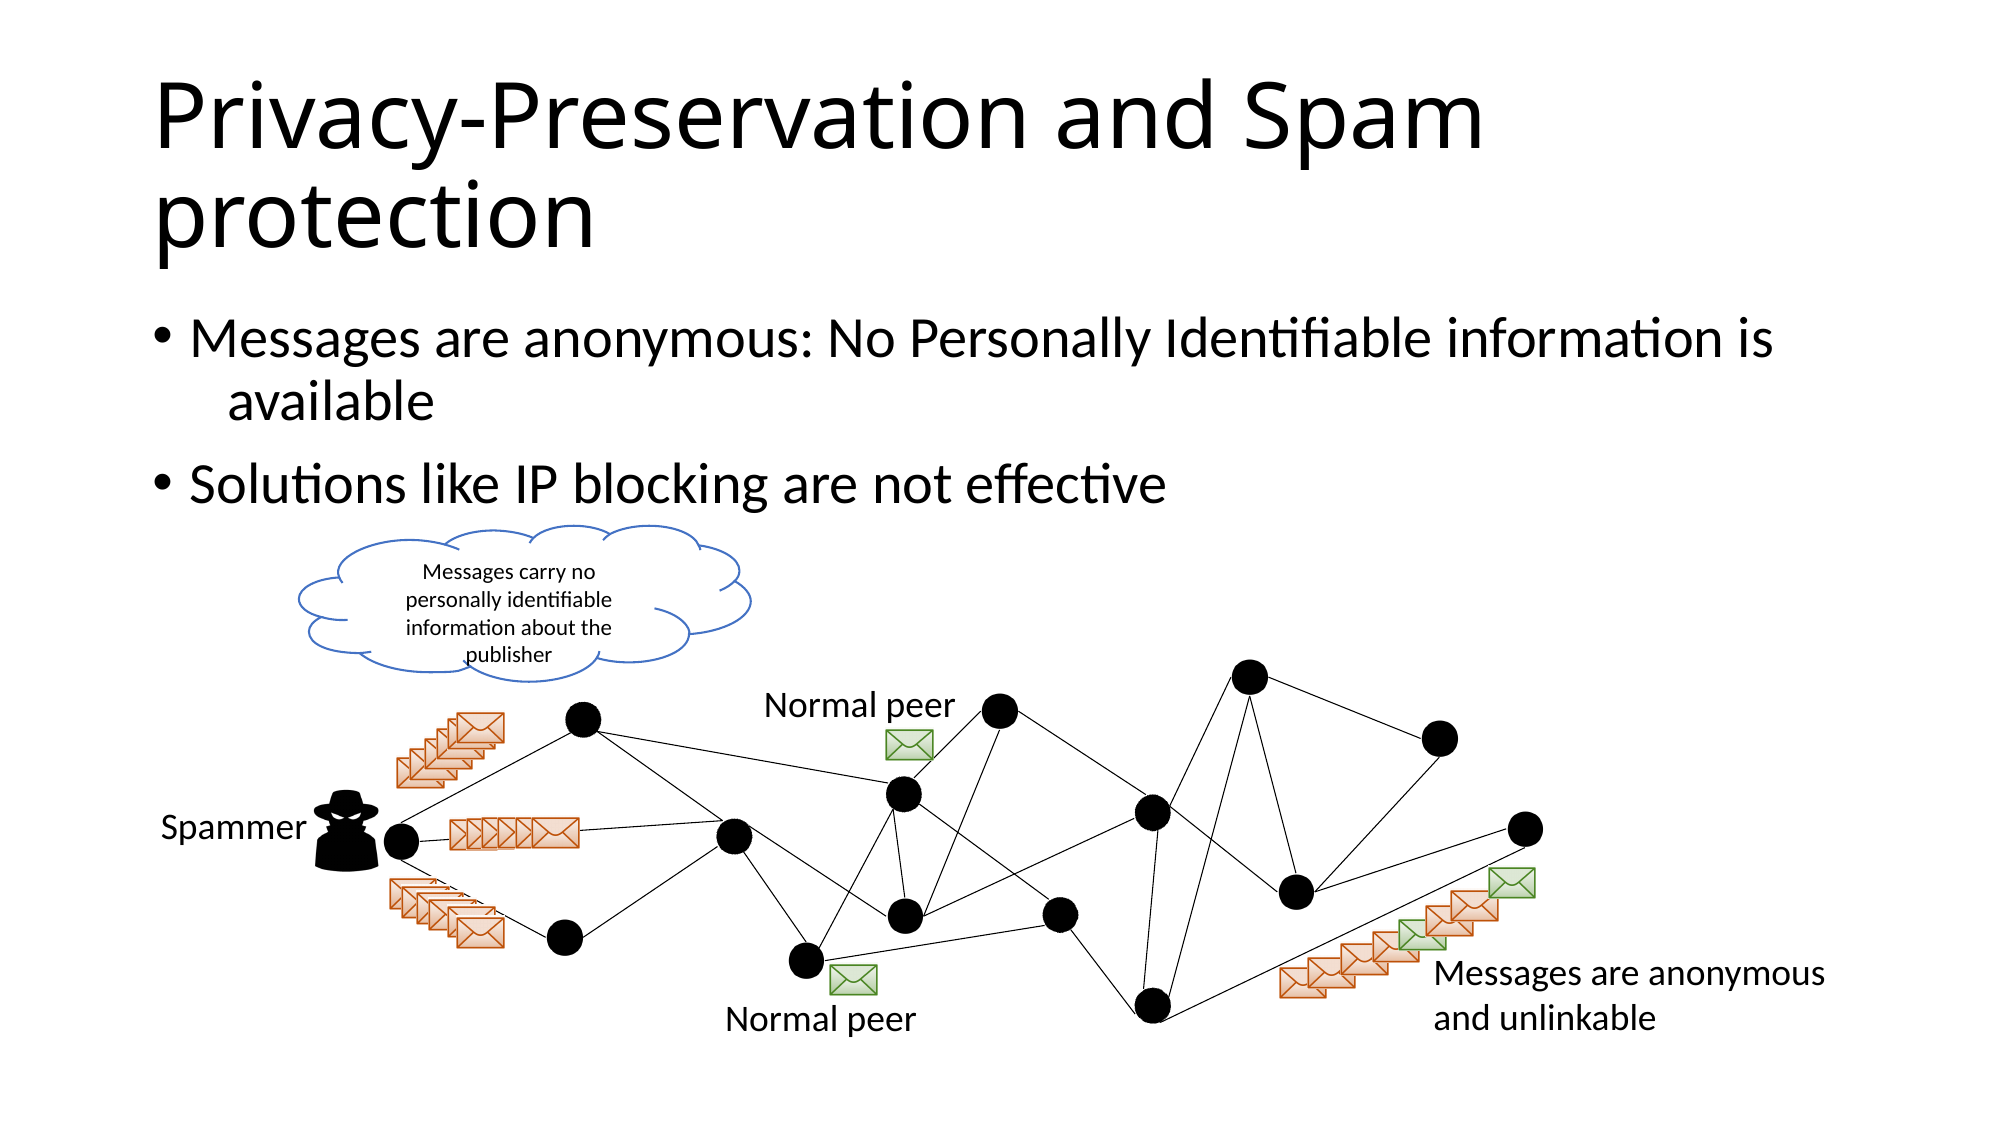

# Privacy-Preservation and Spam protection
Messages are anonymous: No Personally Identifiable information is available
Solutions like IP blocking are not effective
Messages carry no personally identifiable information about the publisher
Normal peer
Spammer
Messages are anonymous
and unlinkable
Normal peer